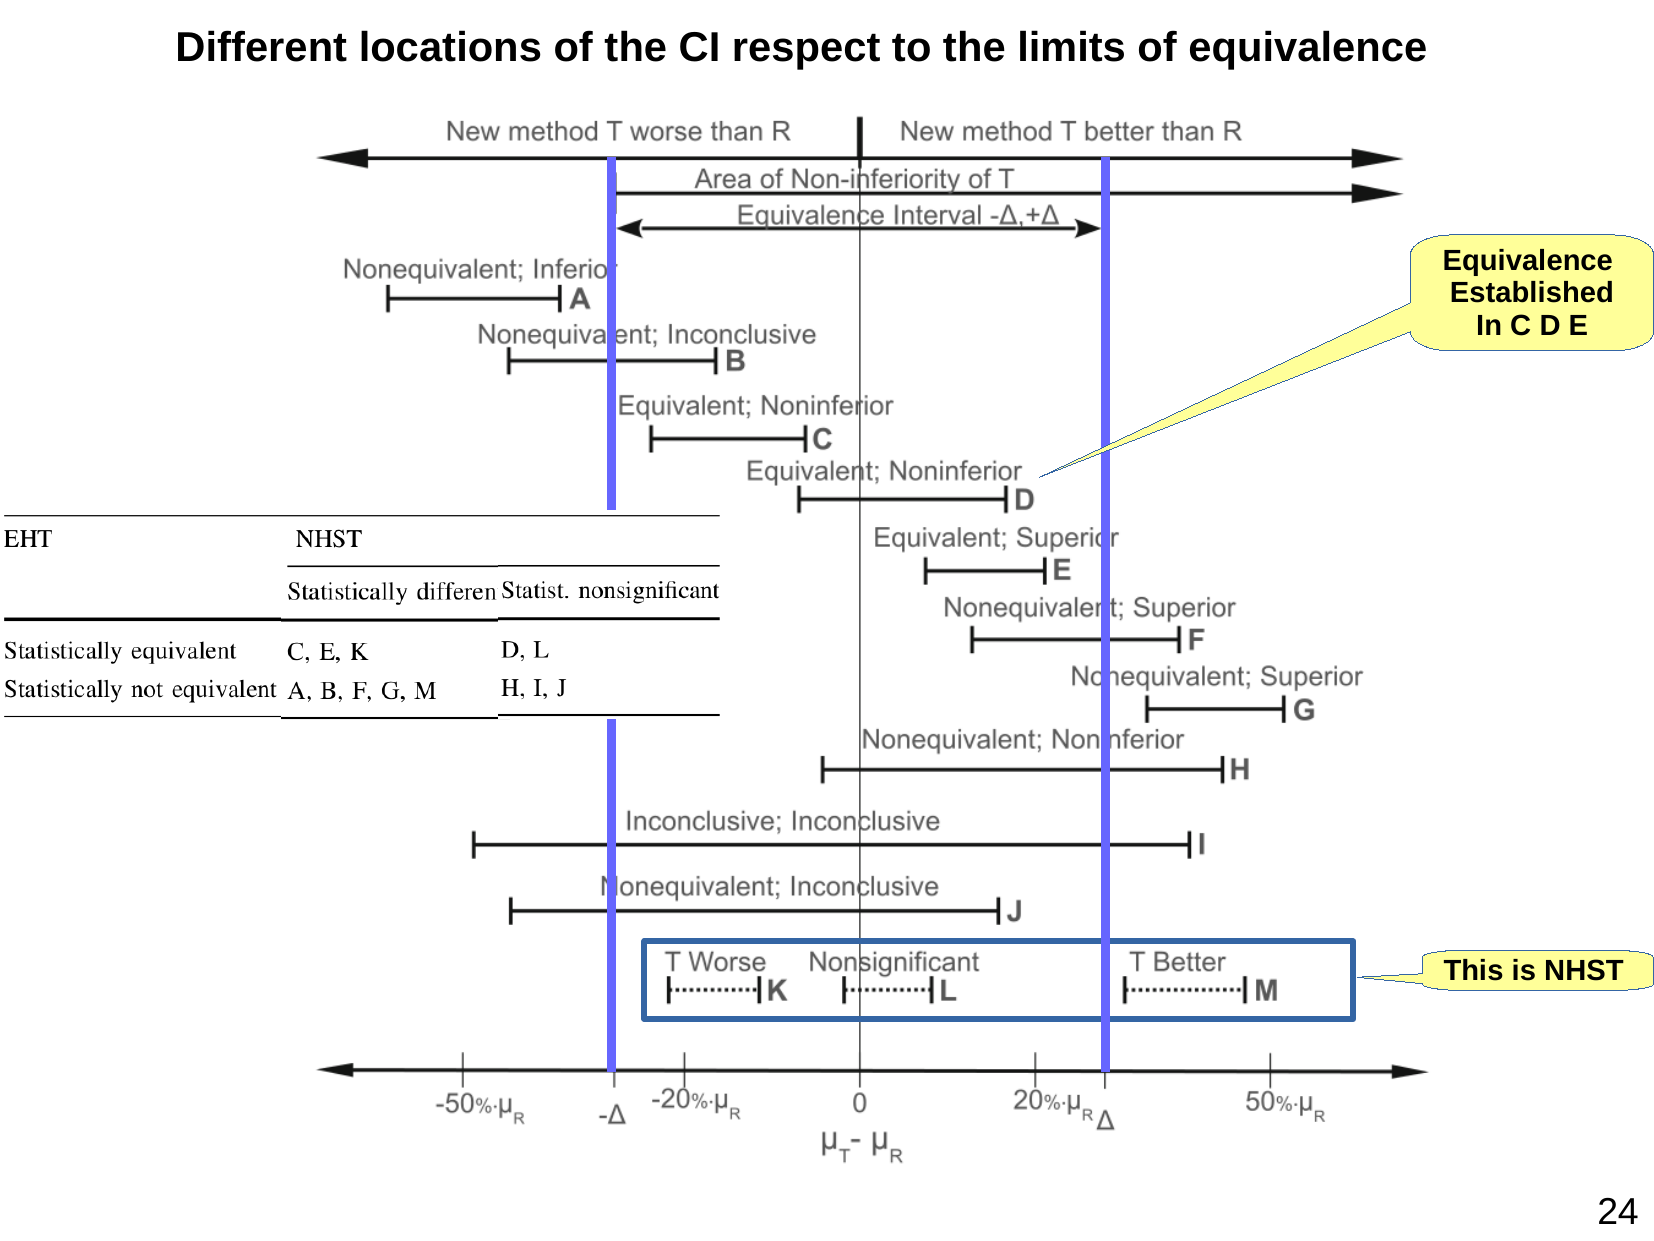

Different locations of the CI respect to the limits of equivalence
Equivalence
Established
In C D E
This is NHST